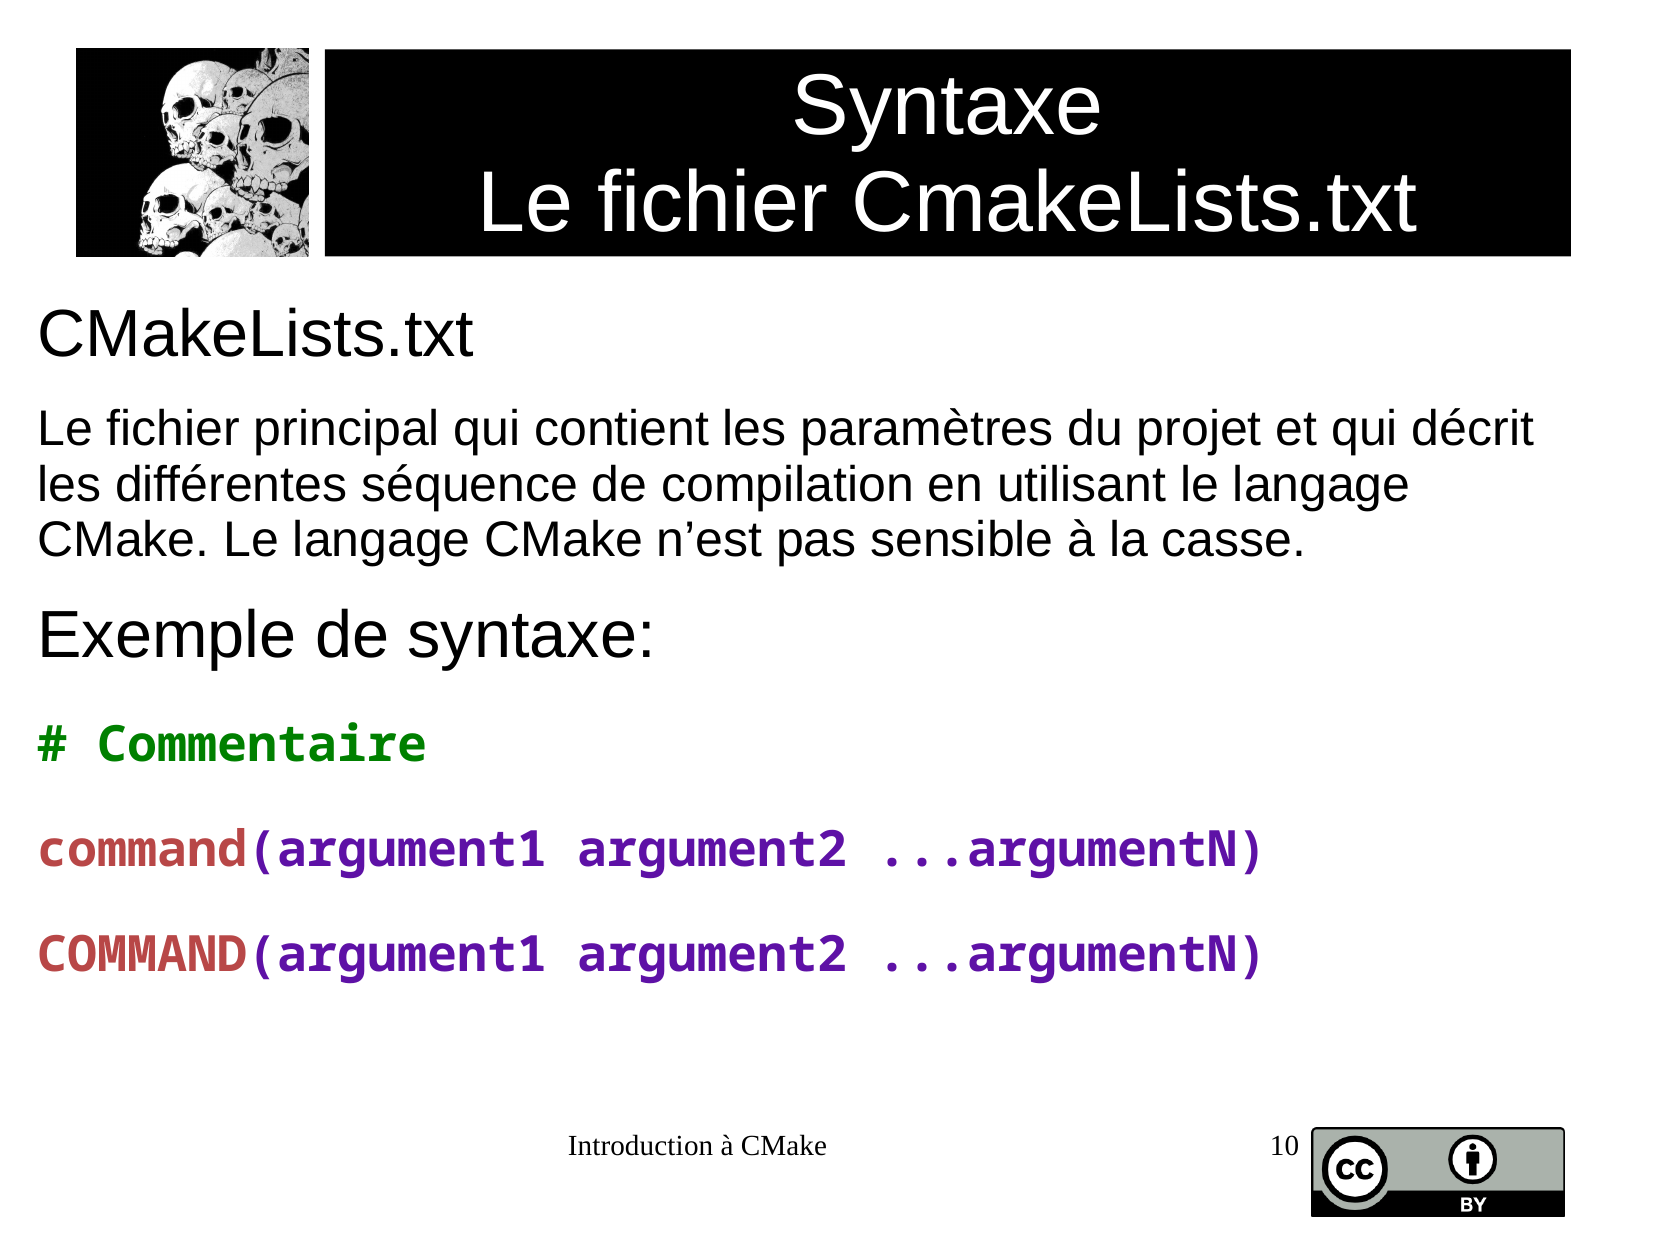

# Syntaxe Le fichier CmakeLists.txt
CMakeLists.txt
Le fichier principal qui contient les paramètres du projet et qui décrit les différentes séquence de compilation en utilisant le langage CMake. Le langage CMake n’est pas sensible à la casse.
Exemple de syntaxe:
# Commentaire
command(argument1 argument2 ...argumentN)
COMMAND(argument1 argument2 ...argumentN)
Introduction à CMake
10